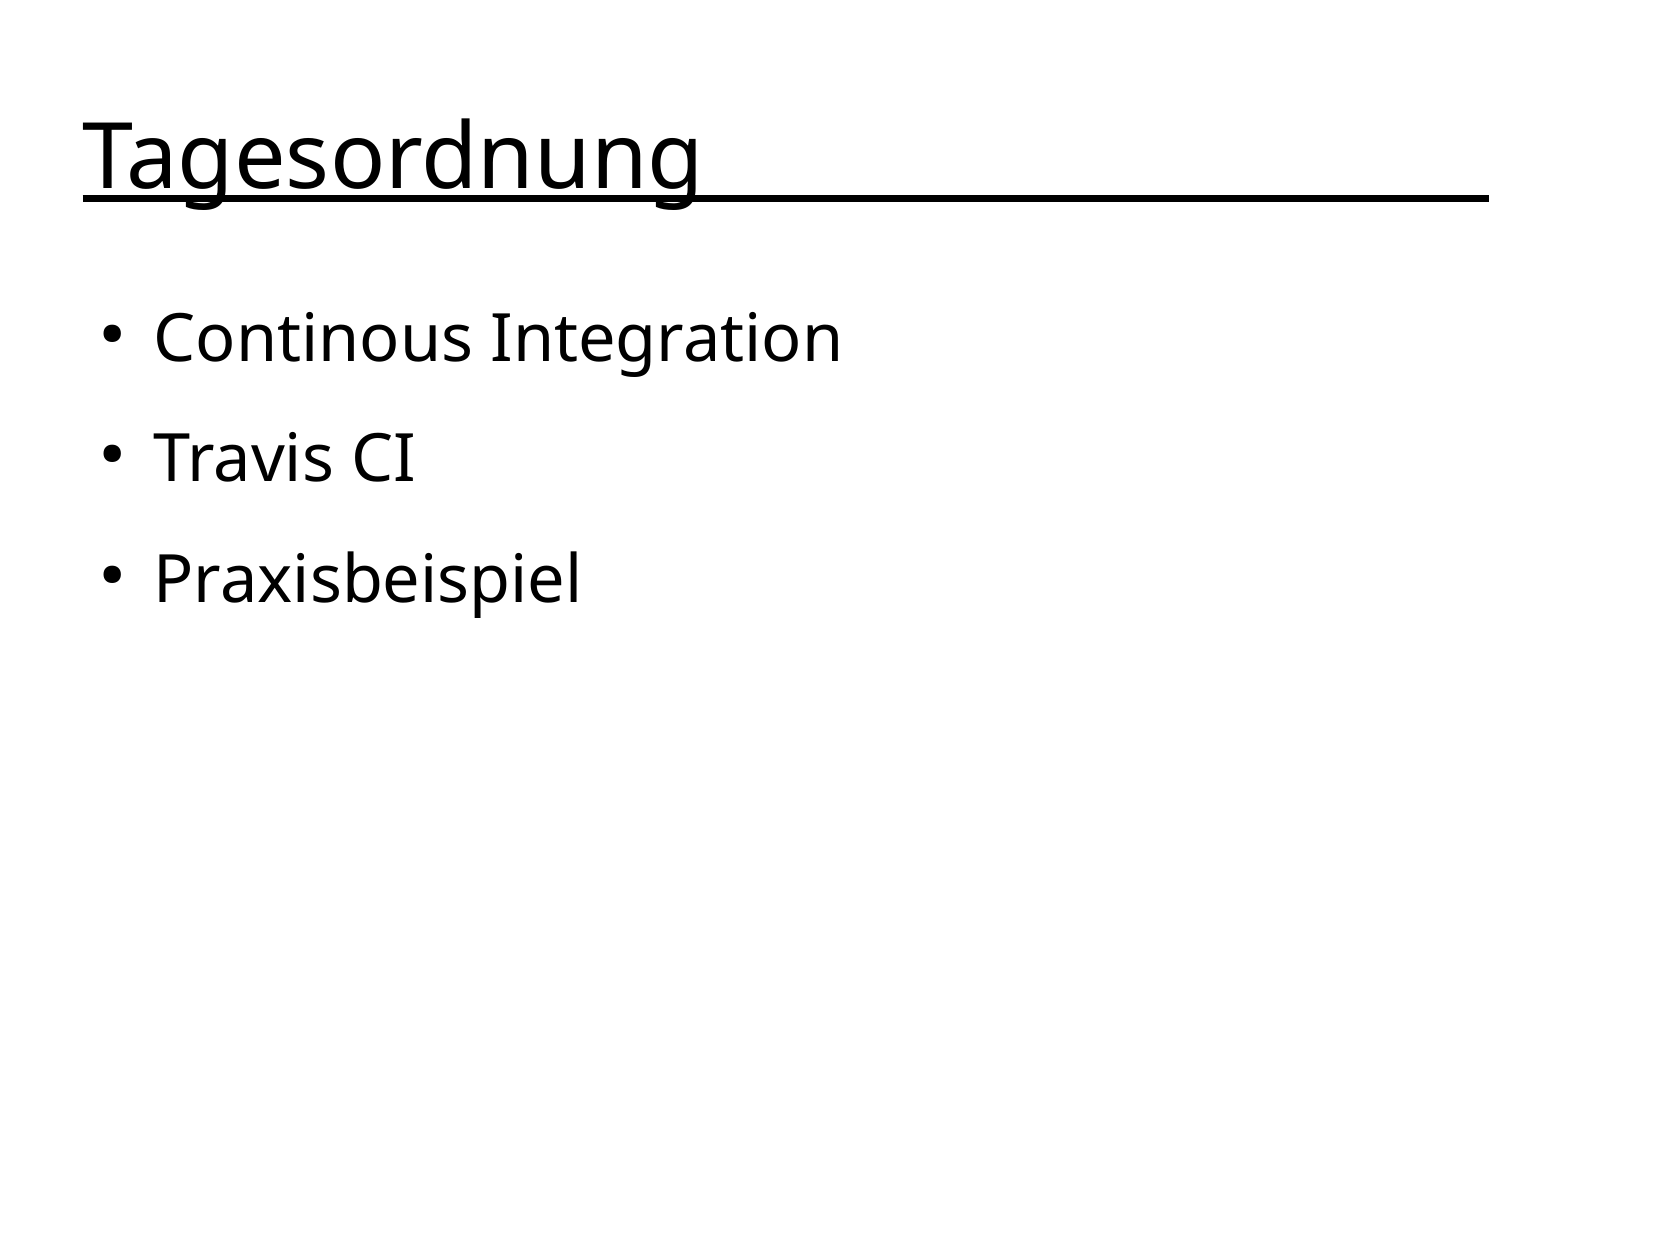

# Tagesordnung
Continous Integration
Travis CI
Praxisbeispiel